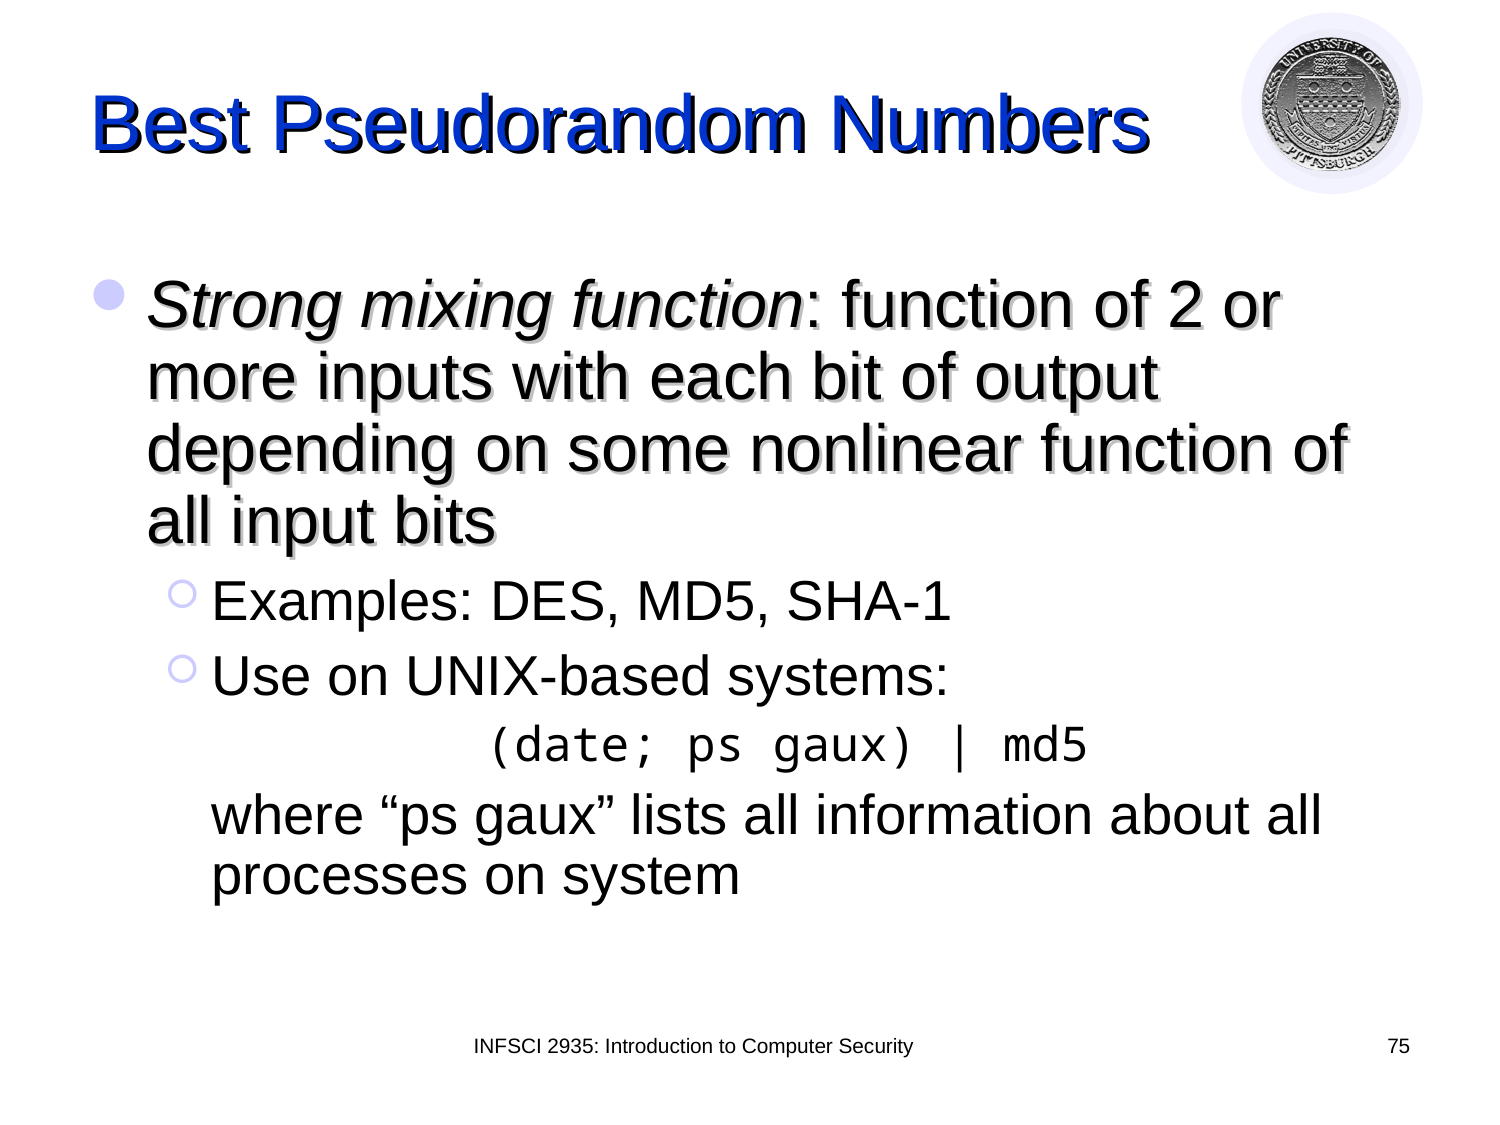

# Best Pseudorandom Numbers
Strong mixing function: function of 2 or more inputs with each bit of output depending on some nonlinear function of all input bits
Examples: DES, MD5, SHA-1
Use on UNIX-based systems:
(date; ps gaux) | md5
	where “ps gaux” lists all information about all processes on system
75